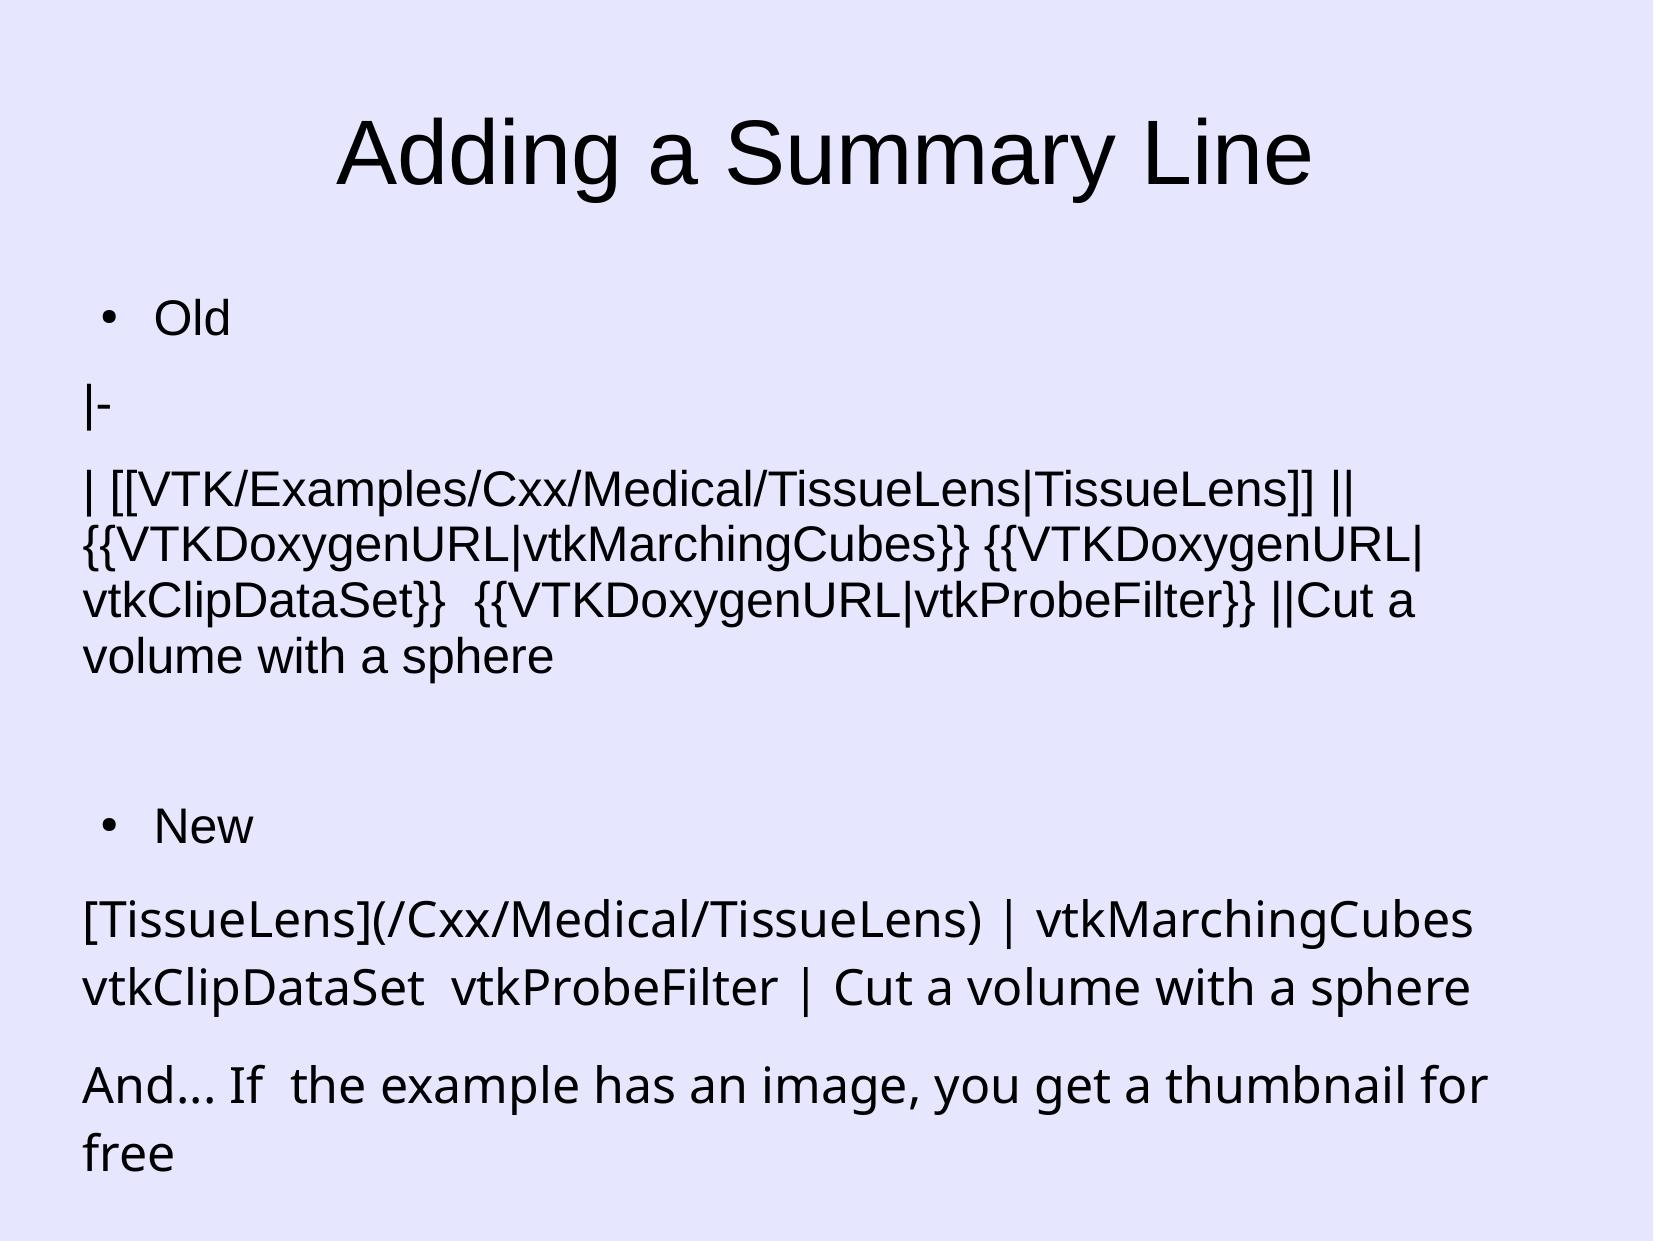

# Adding a Summary Line
Old
|-
| [[VTK/Examples/Cxx/Medical/TissueLens|TissueLens]] || {{VTKDoxygenURL|vtkMarchingCubes}} {{VTKDoxygenURL|vtkClipDataSet}} {{VTKDoxygenURL|vtkProbeFilter}} ||Cut a volume with a sphere
New
[TissueLens](/Cxx/Medical/TissueLens) | vtkMarchingCubes vtkClipDataSet vtkProbeFilter | Cut a volume with a sphere
And... If the example has an image, you get a thumbnail for free